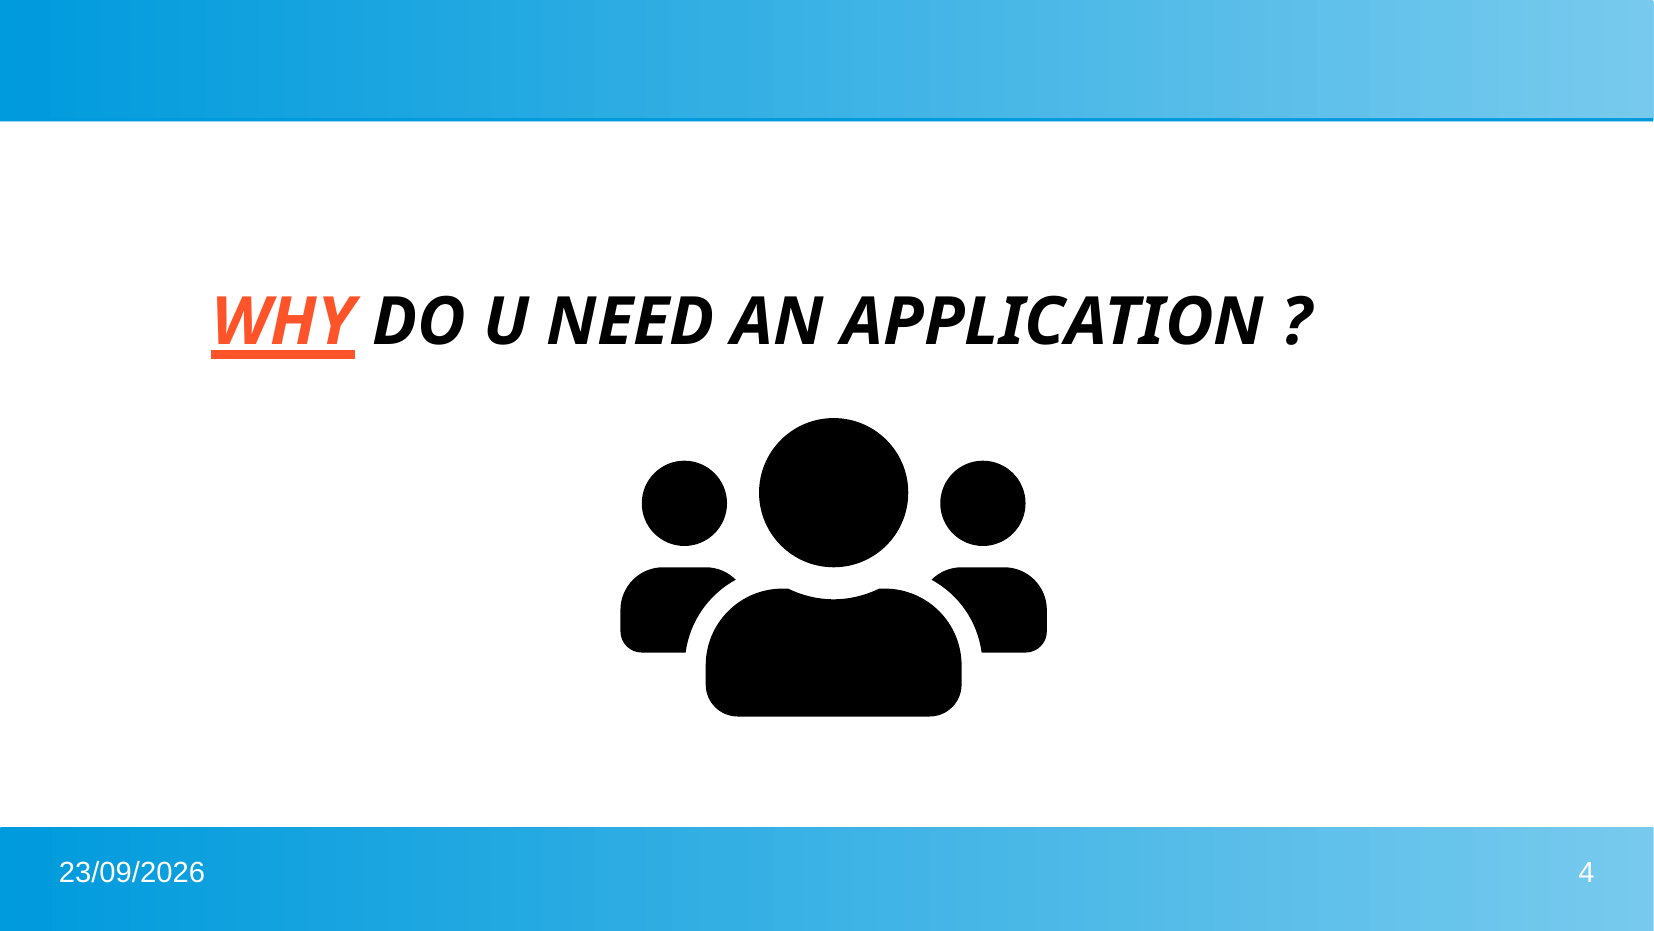

WHY DO U NEED AN APPLICATION ?
4